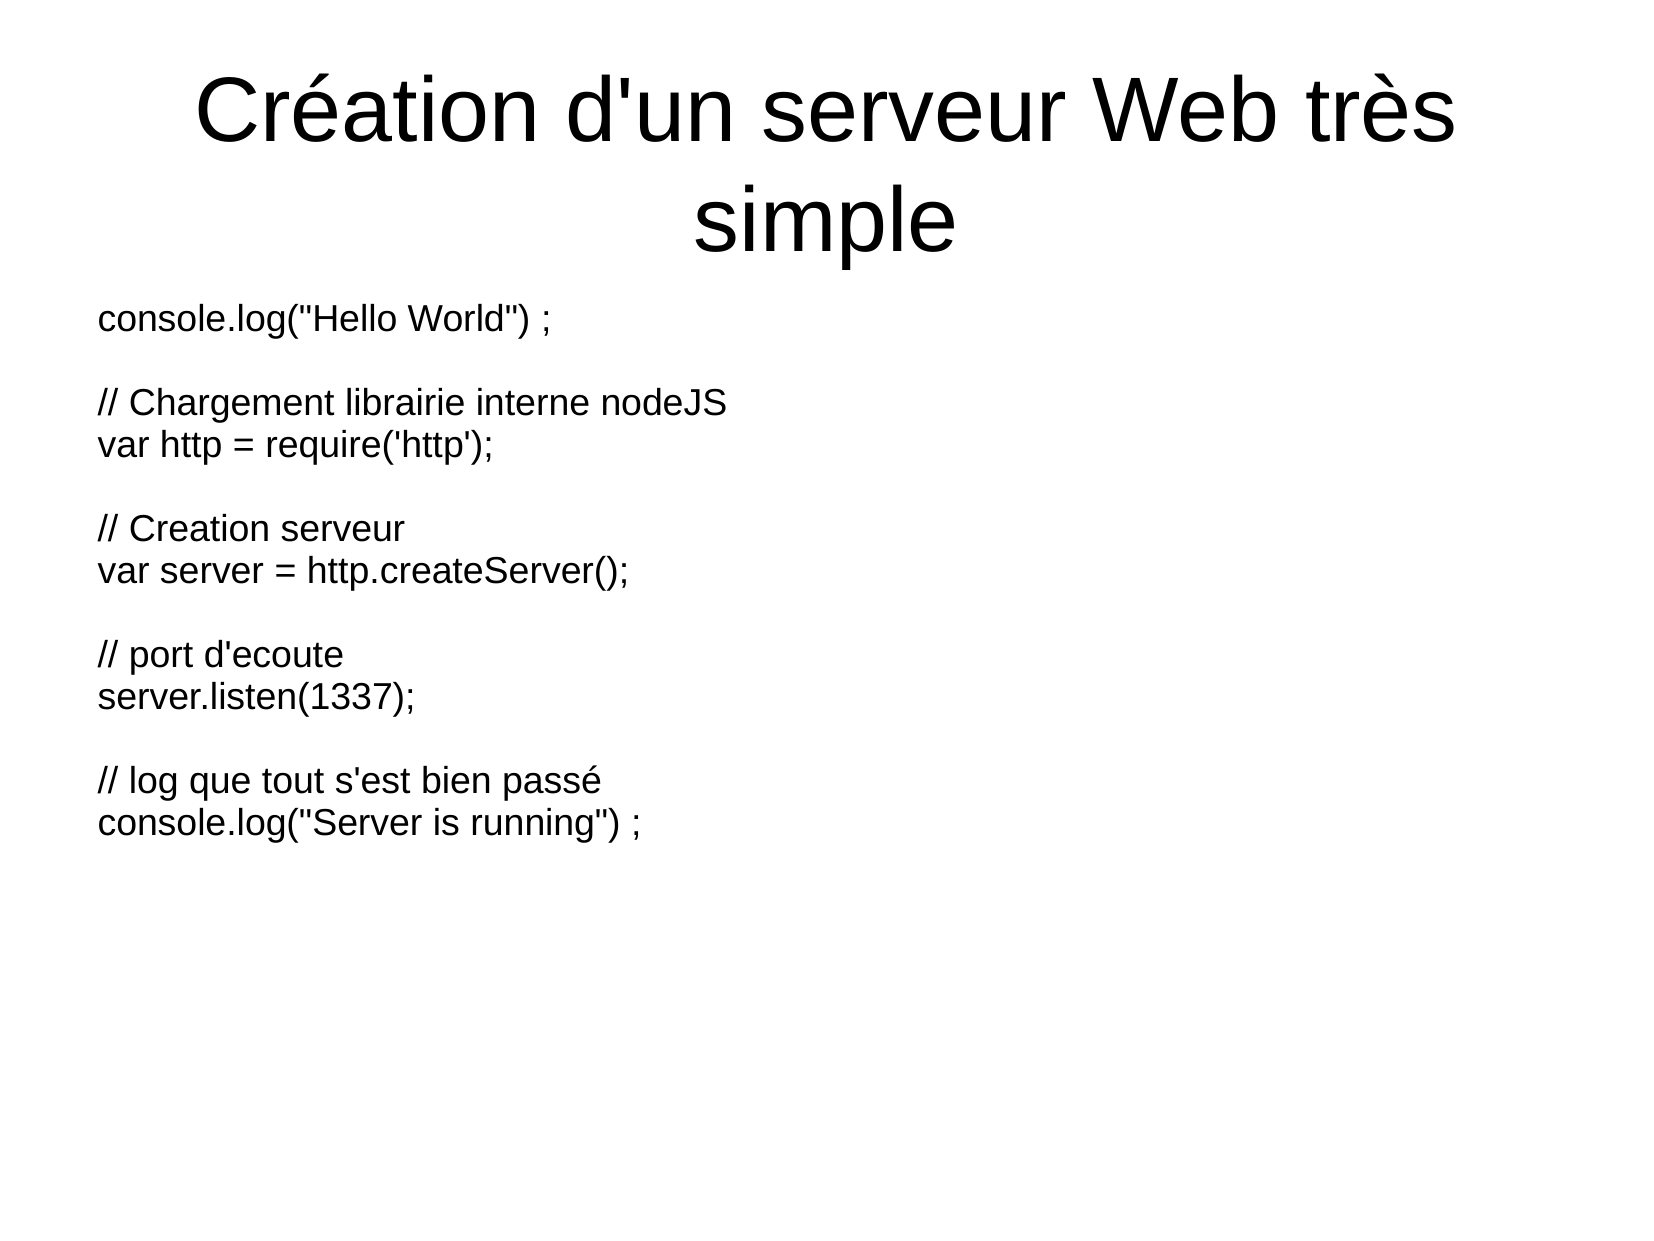

# Création d'un serveur Web très simple
console.log("Hello World") ;
// Chargement librairie interne nodeJS
var http = require('http');
// Creation serveur
var server = http.createServer();
// port d'ecoute
server.listen(1337);
// log que tout s'est bien passé
console.log("Server is running") ;